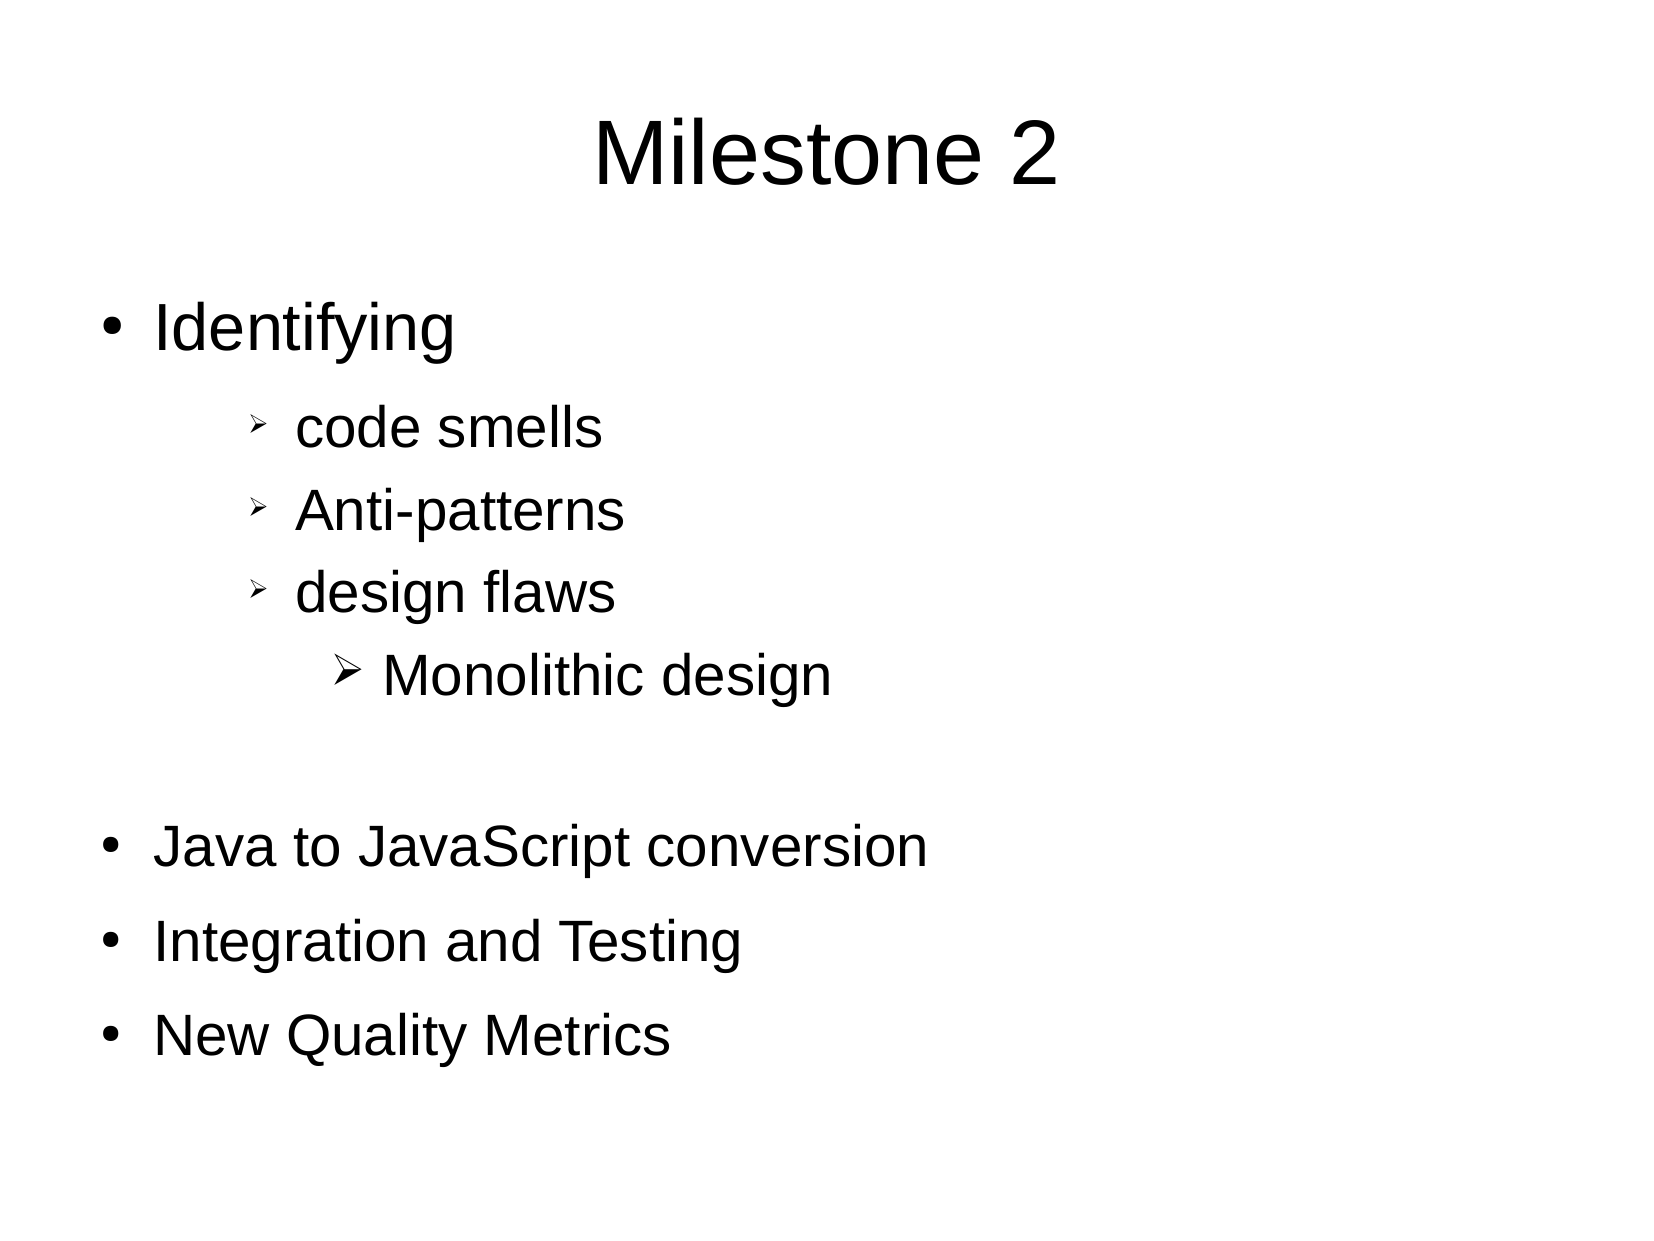

# Milestone 2
Identifying
code smells
Anti-patterns
design flaws
 Monolithic design
Java to JavaScript conversion
Integration and Testing
New Quality Metrics